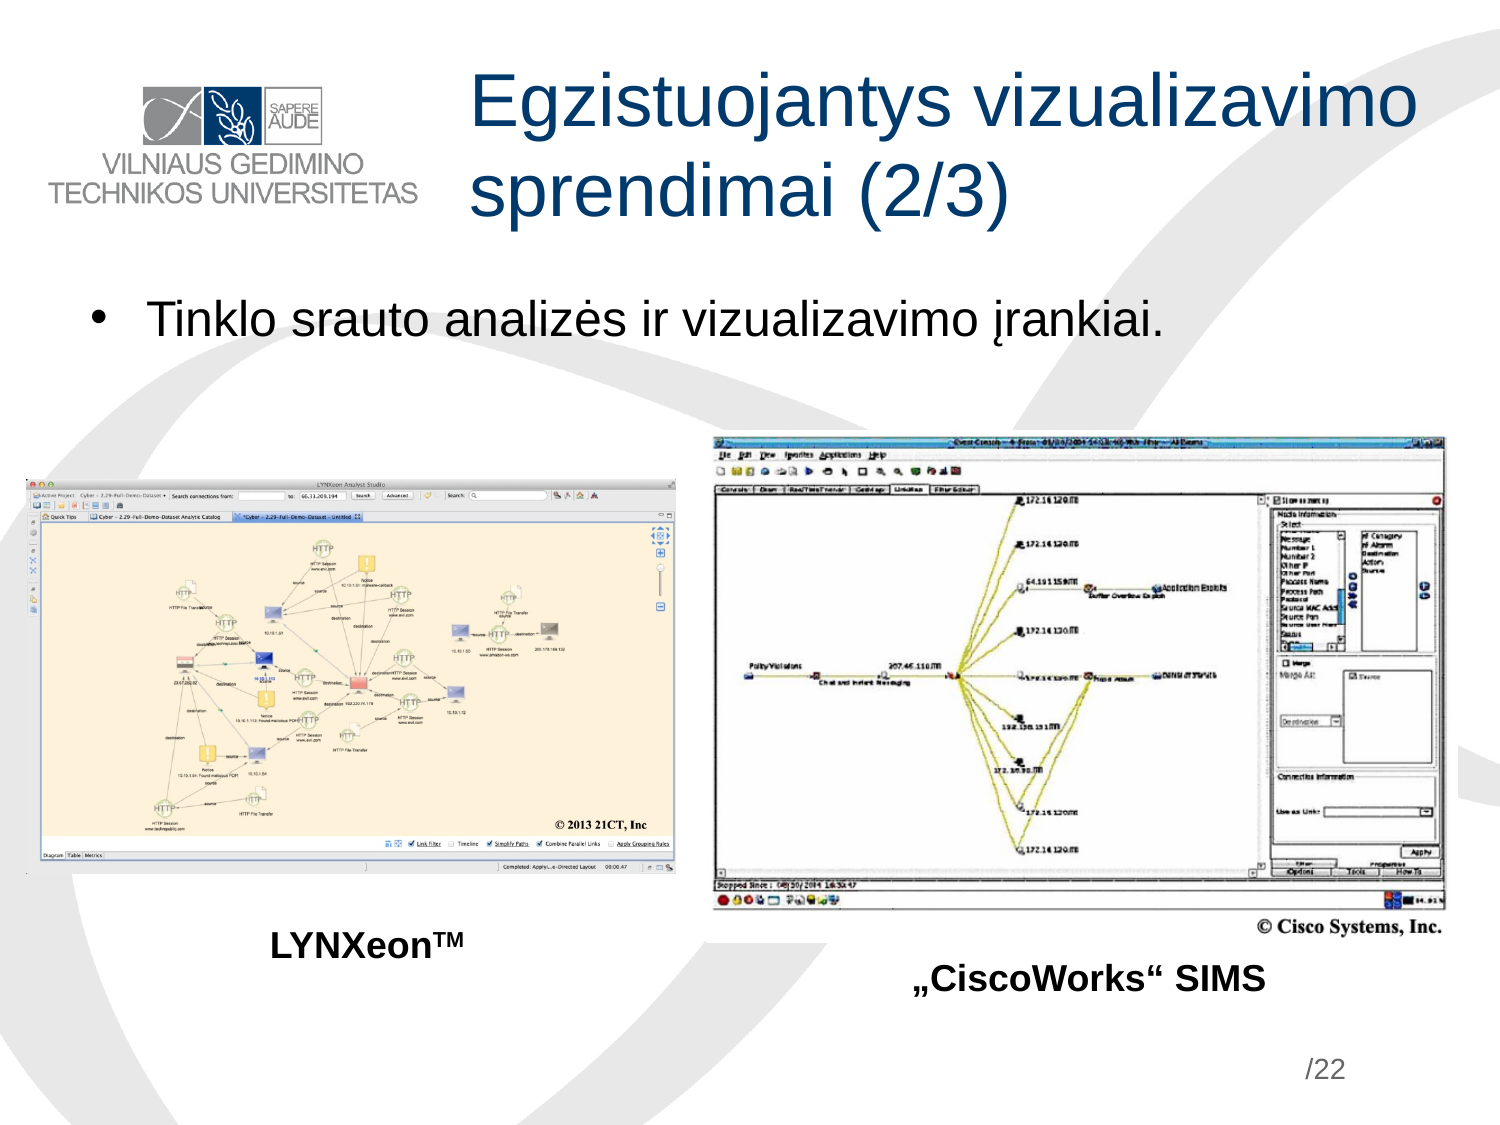

Egzistuojantys vizualizavimo sprendimai (2/3)
Tinklo srauto analizės ir vizualizavimo įrankiai.
LYNXeonTM
„CiscoWorks“ SIMS
/22